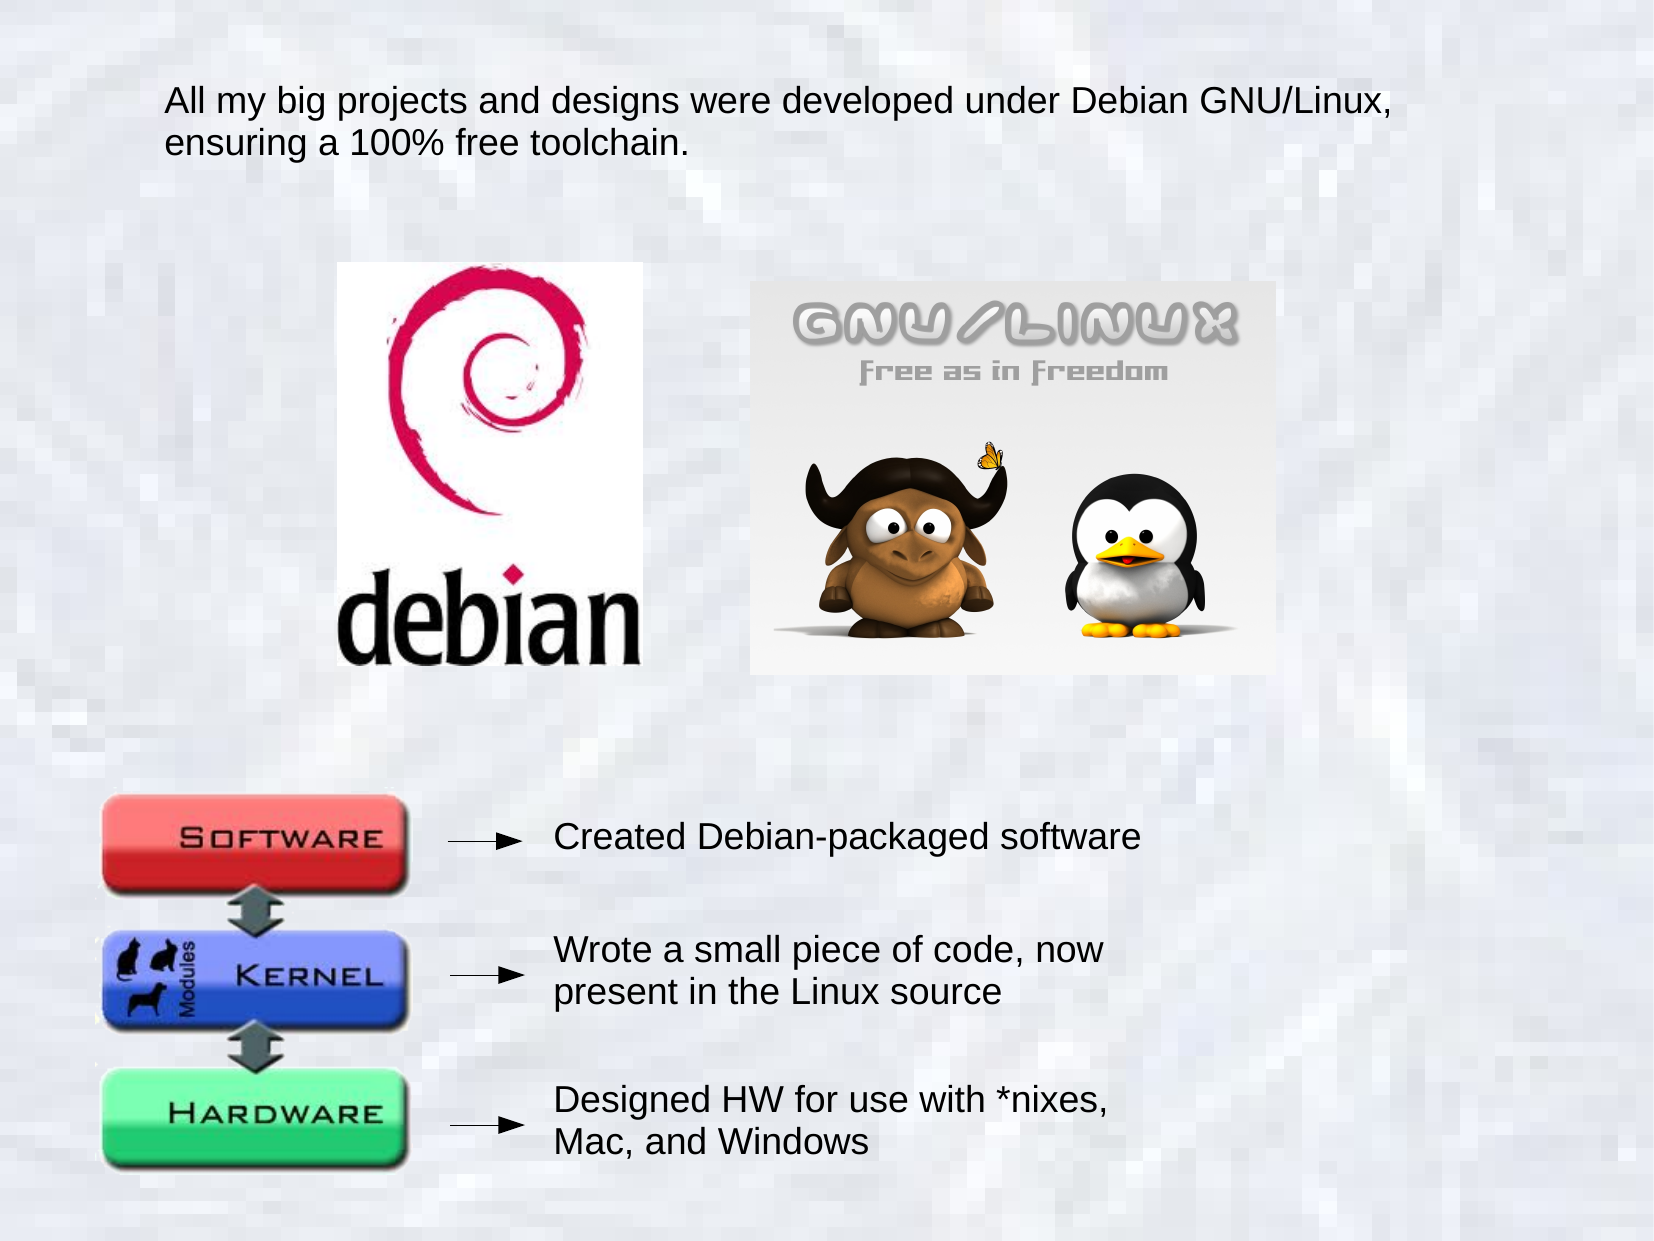

All my big projects and designs were developed under Debian GNU/Linux, ensuring a 100% free toolchain.
Created Debian-packaged software
Wrote a small piece of code, now present in the Linux source
Designed HW for use with *nixes, Mac, and Windows